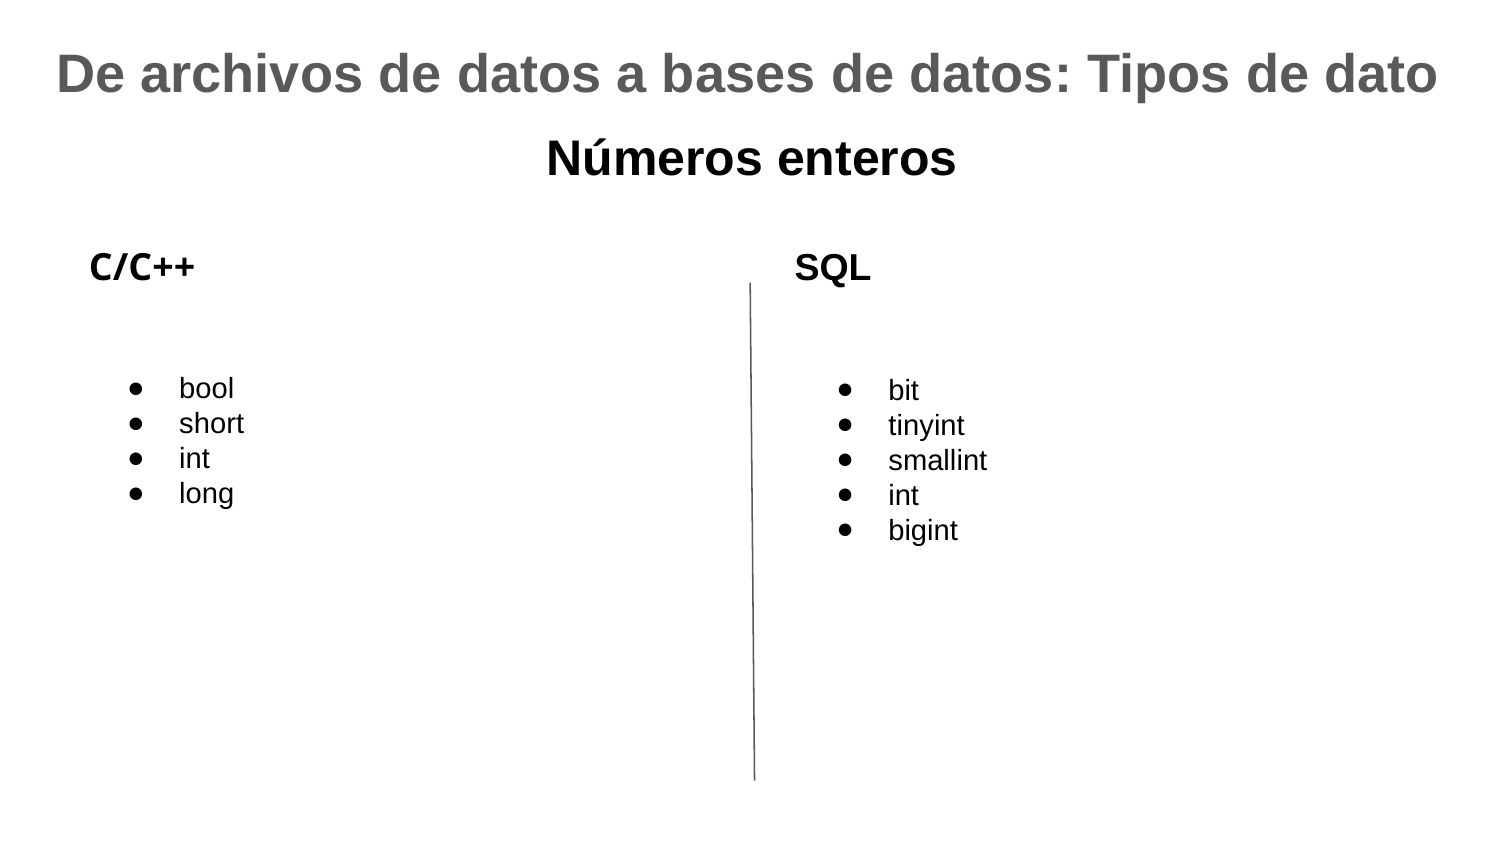

# De archivos de datos a bases de datos: Tipos de dato
Números enteros
C/C++
SQL
bool
short
int
long
bit
tinyint
smallint
int
bigint